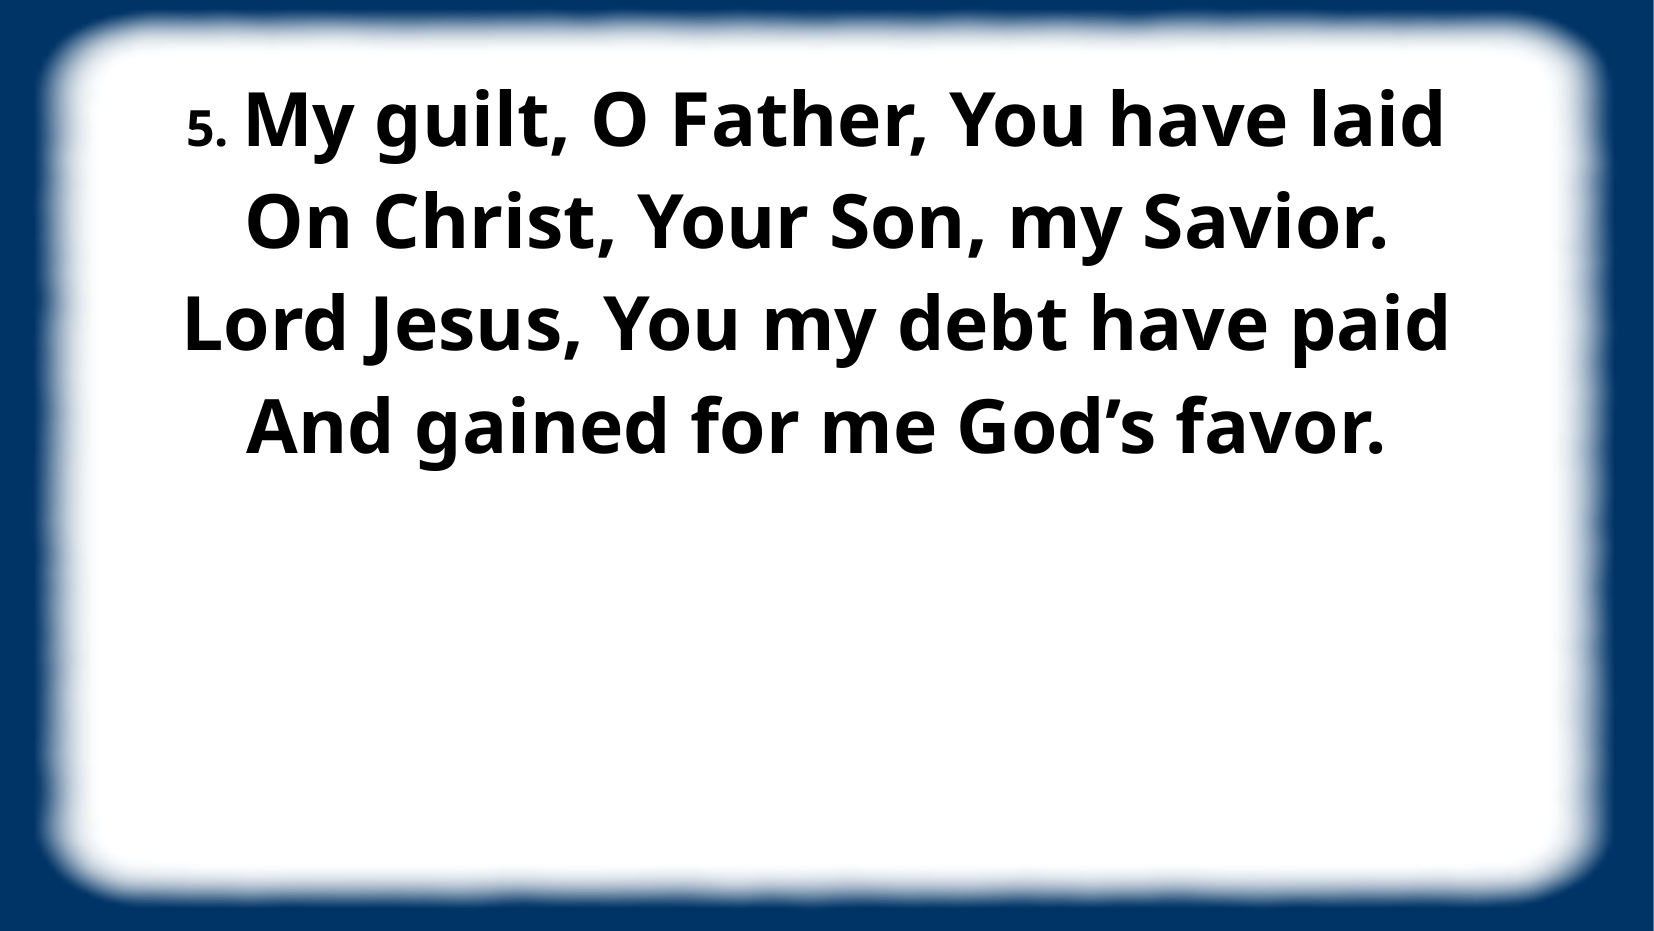

5. My guilt, O Father, You have laid
On Christ, Your Son, my Savior.
Lord Jesus, You my debt have paid
And gained for me God’s favor.